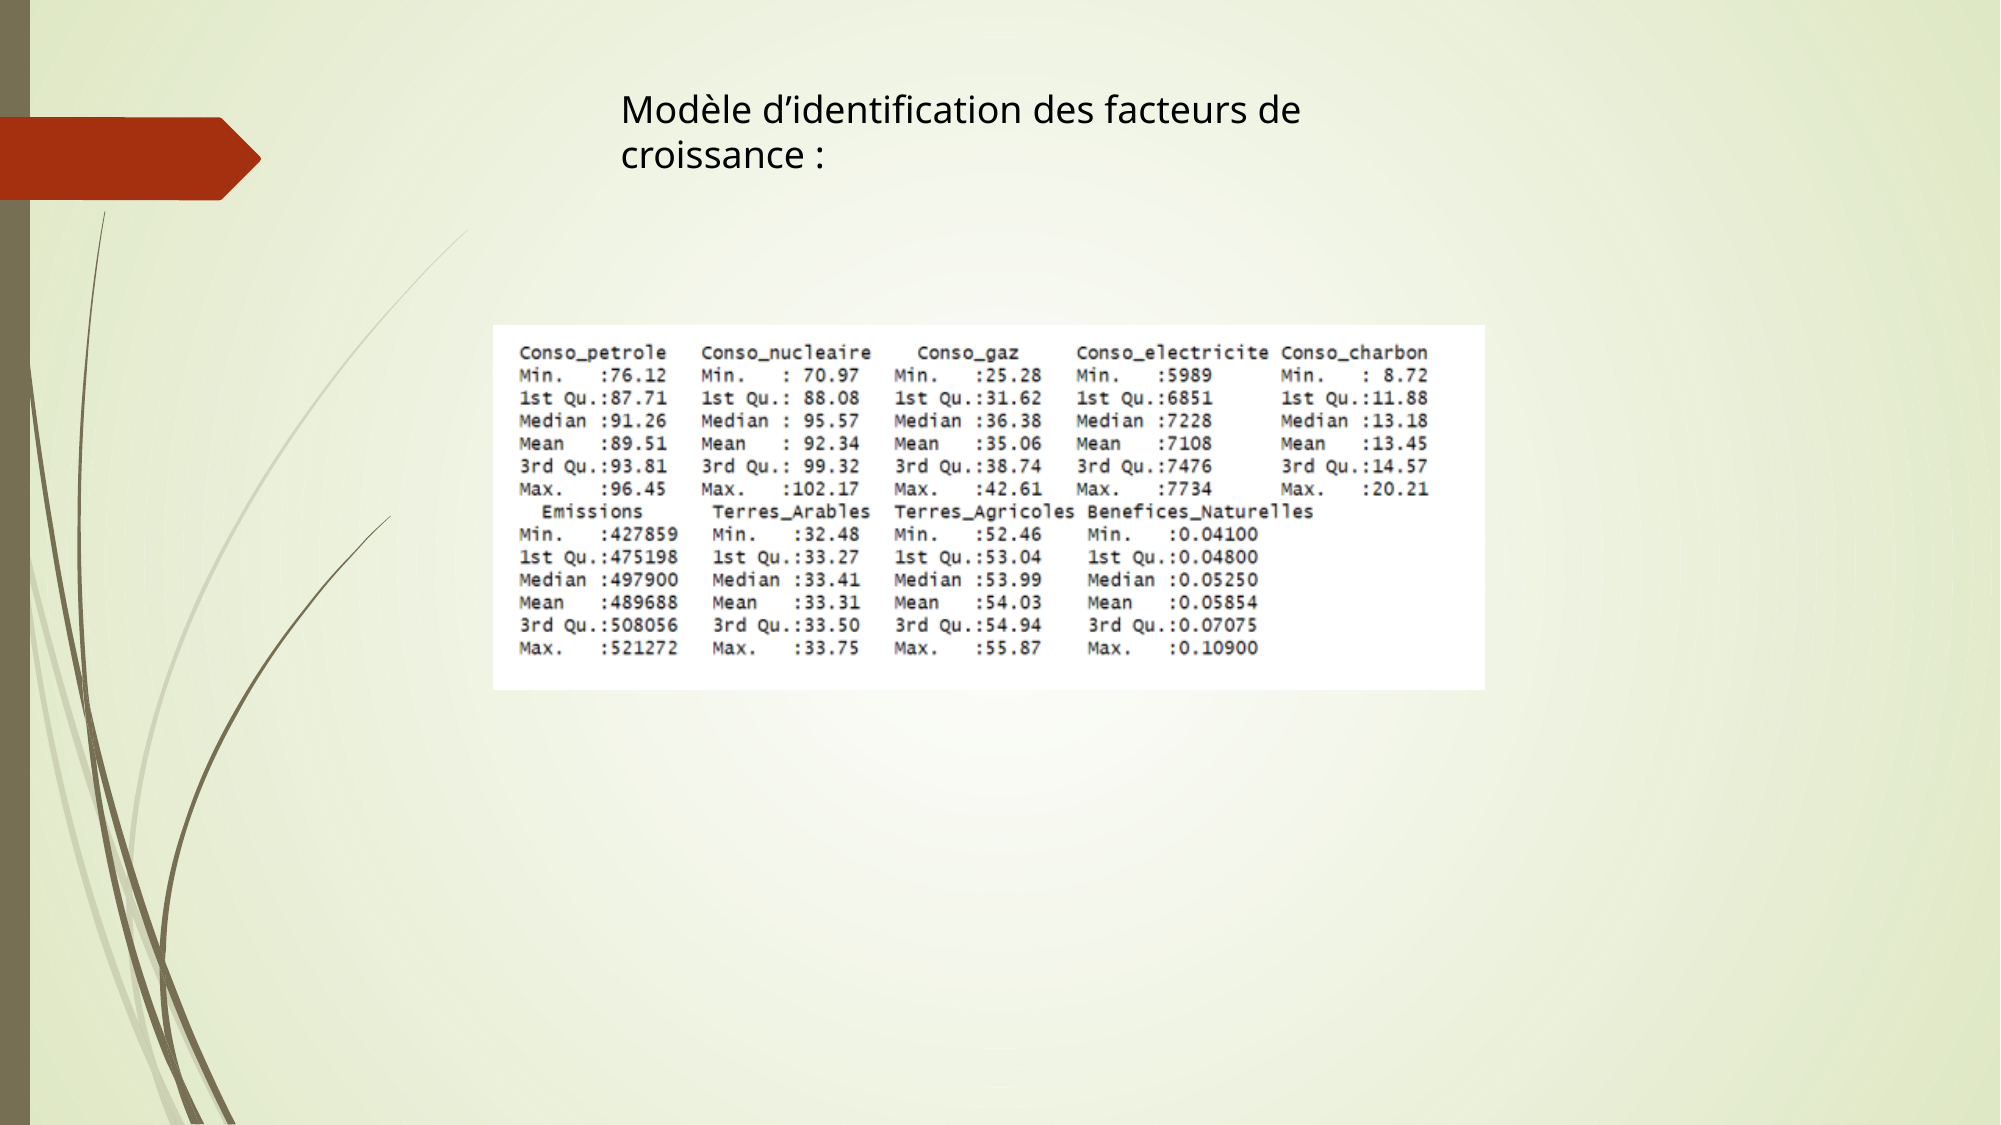

Modèle d’identification des facteurs de croissance :